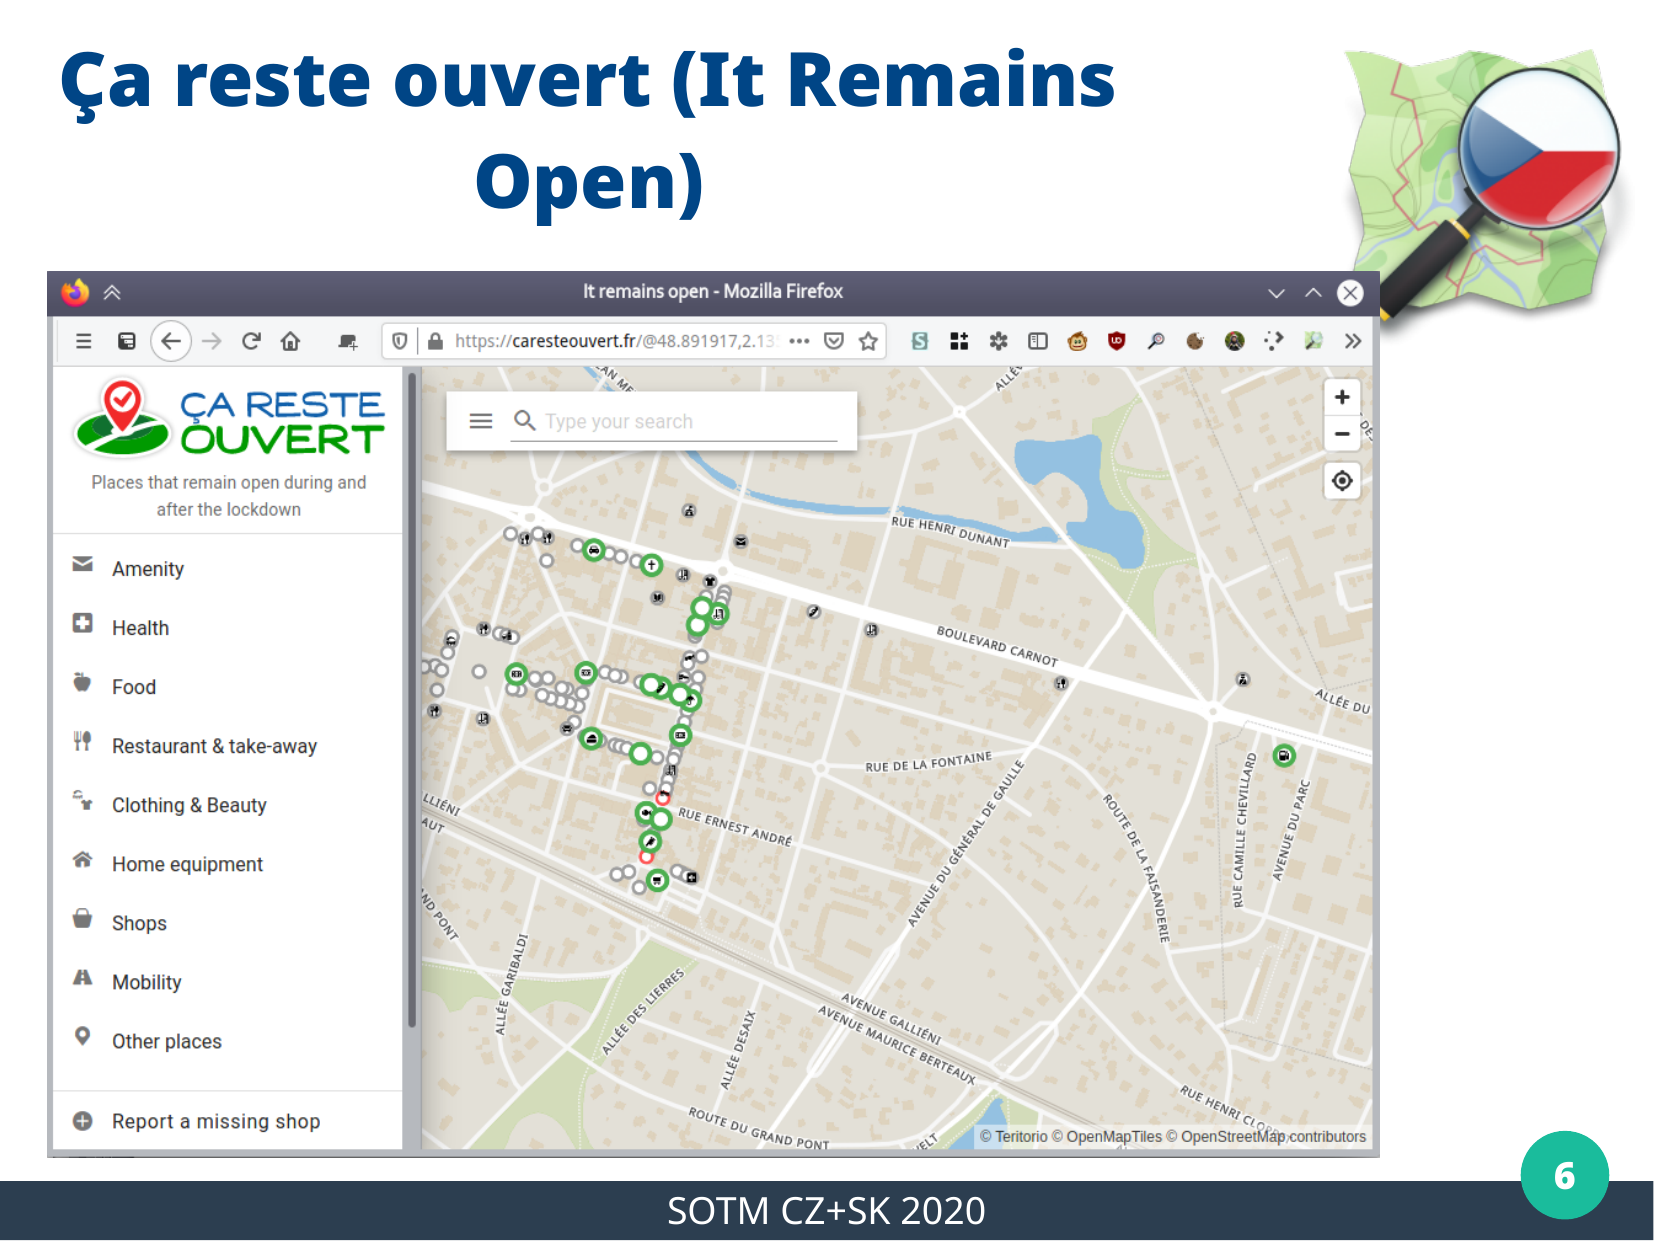

# Ça reste ouvert (It Remains Open)
6
SOTM CZ+SK 2020